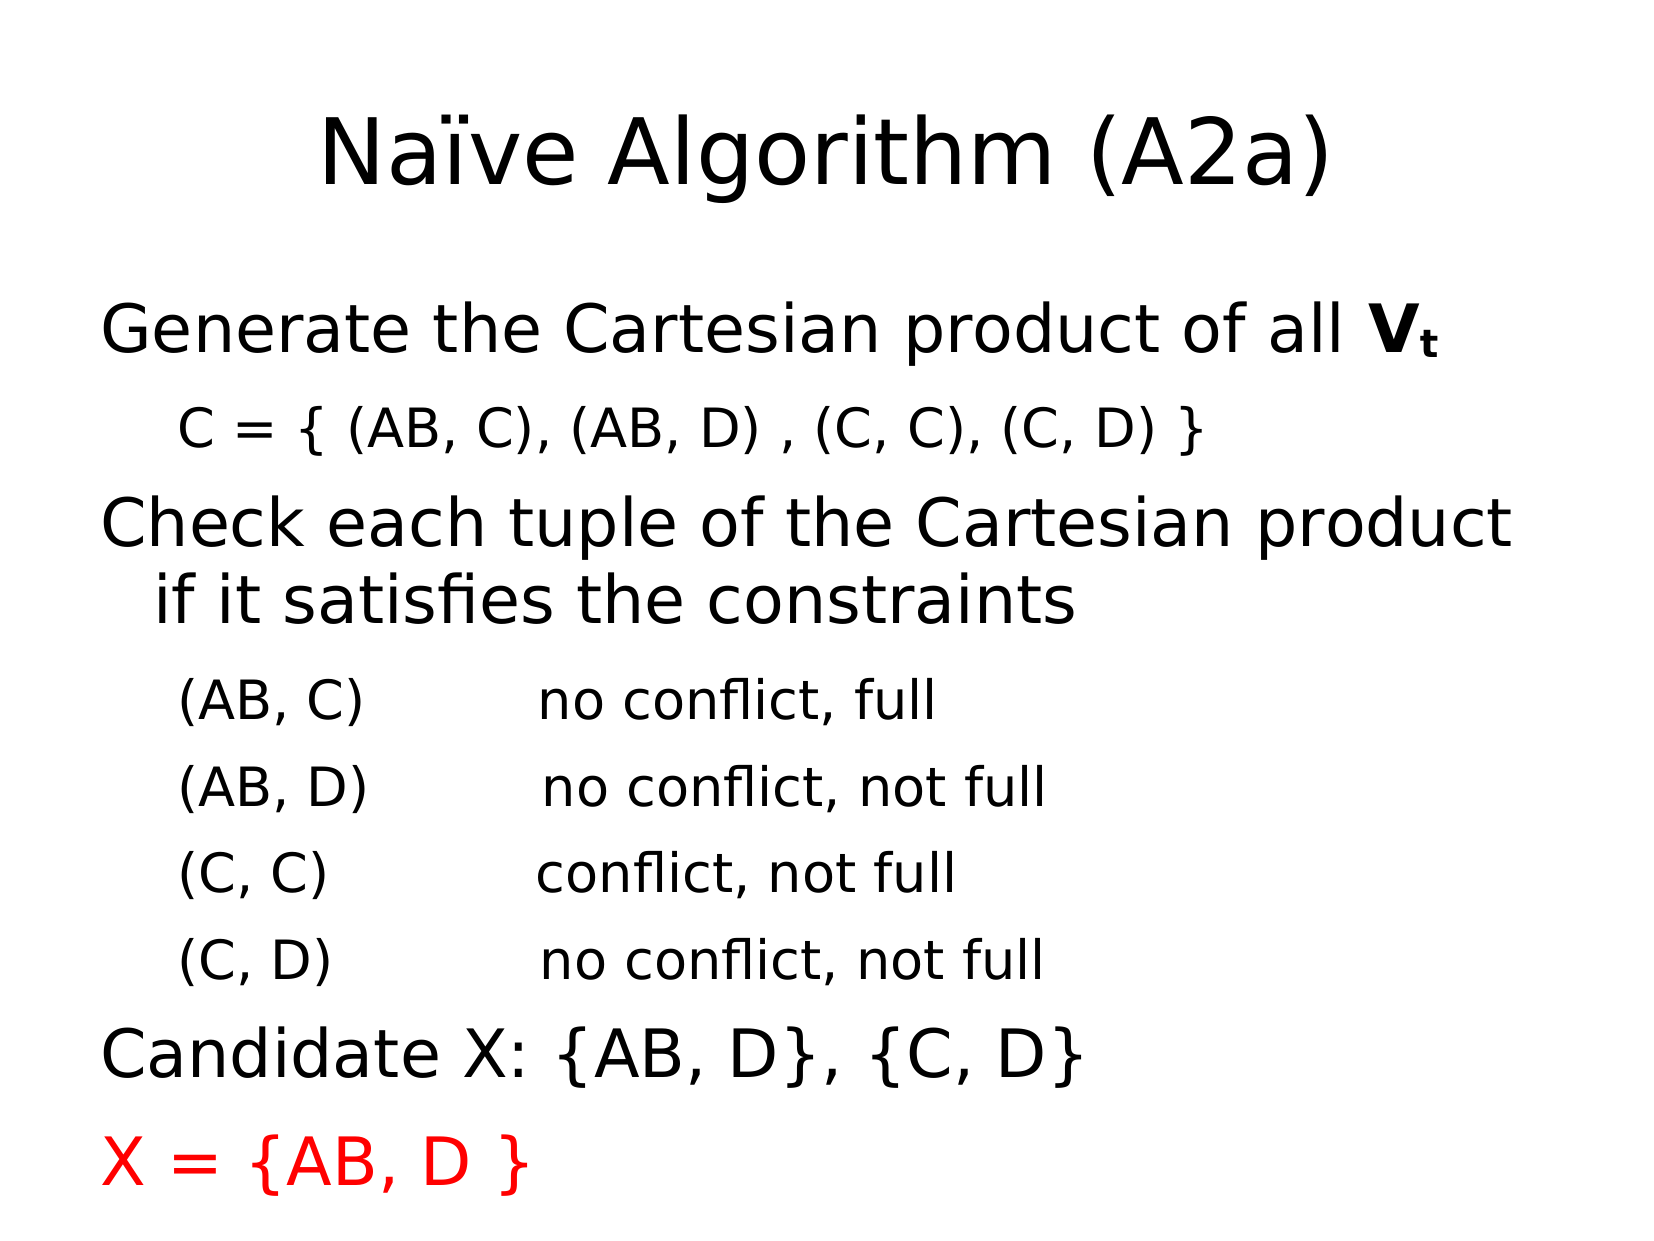

# Naïve Algorithm (A2a)
Generate the Cartesian product of all Vt
C = { (AB, C), (AB, D) , (C, C), (C, D) }
Check each tuple of the Cartesian product if it satisfies the constraints
(AB, C) no conflict, full
(AB, D) no conflict, not full
(C, C) conflict, not full
(C, D) no conflict, not full
Candidate X: {AB, D}, {C, D}
X = {AB, D }